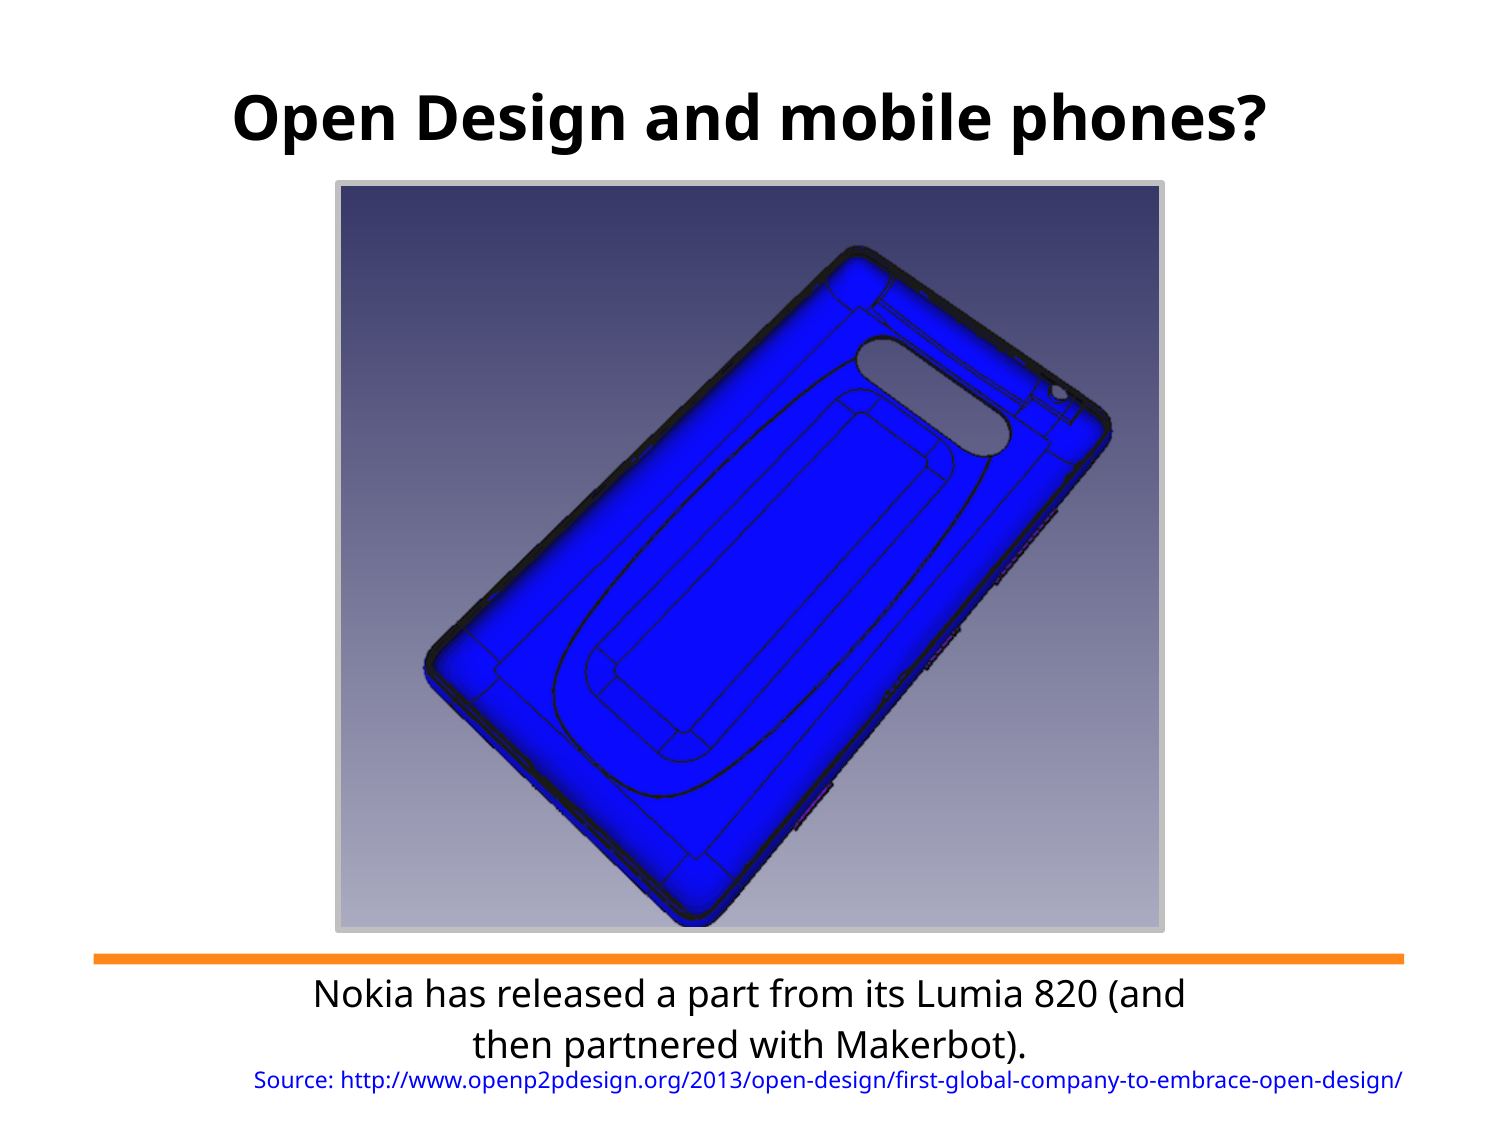

# Open Design and mobile phones?
Nokia has released a part from its Lumia 820 (and then partnered with Makerbot).
Source: http://www.openp2pdesign.org/2013/open-design/first-global-company-to-embrace-open-design/